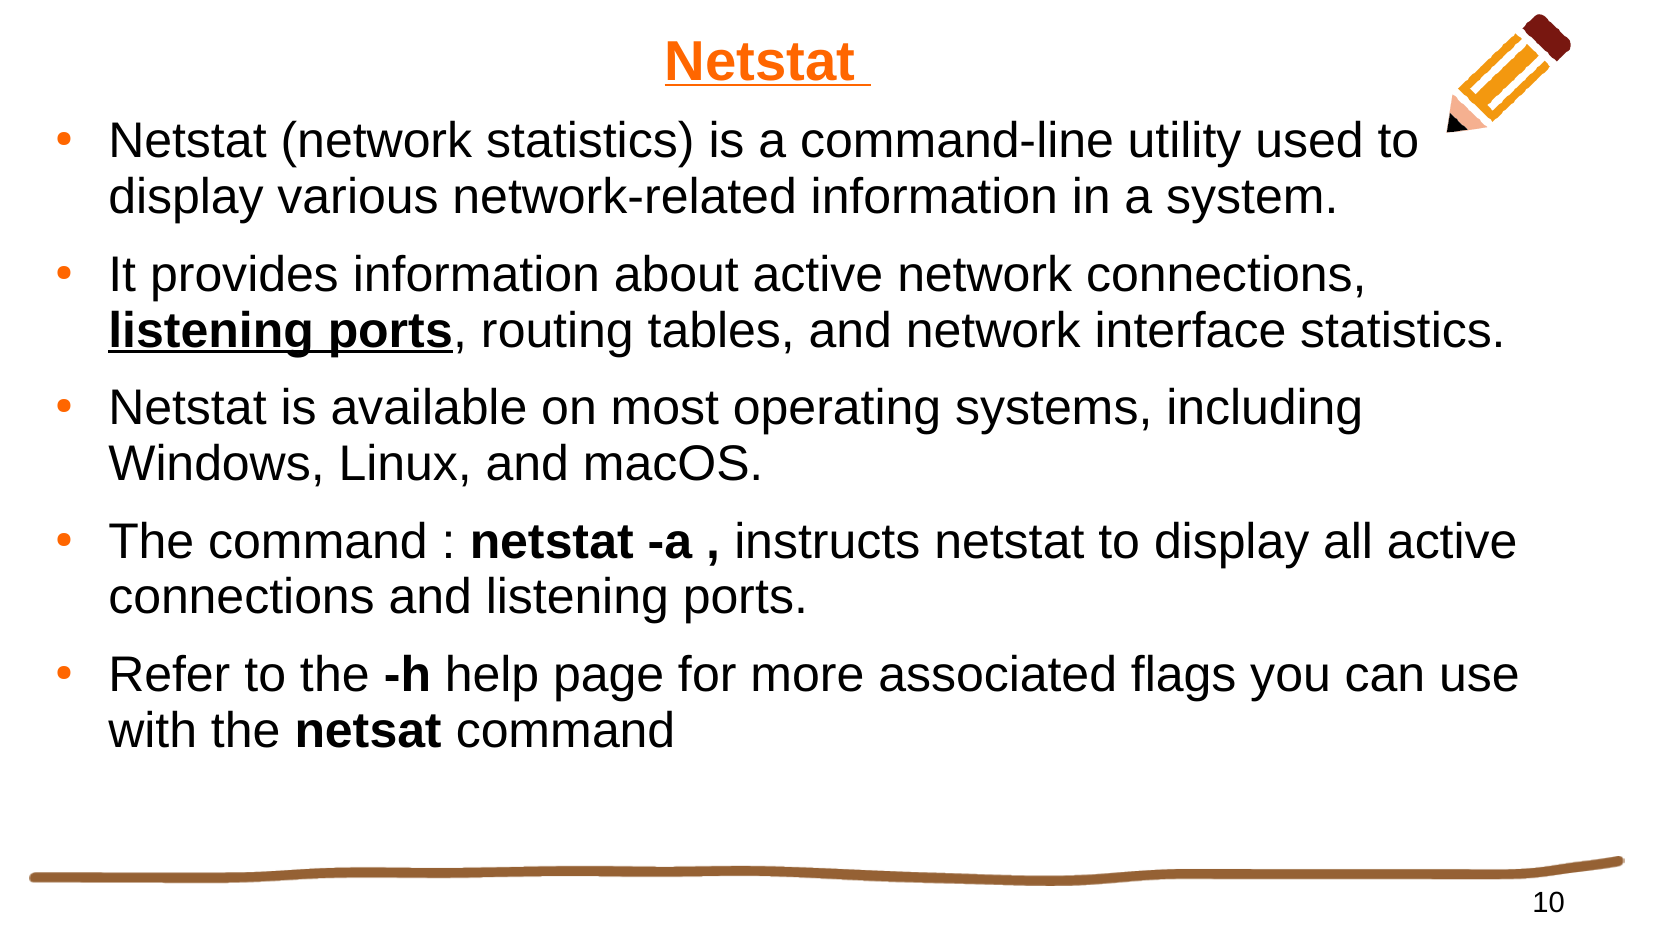

# Netstat
Netstat (network statistics) is a command-line utility used to display various network-related information in a system.
It provides information about active network connections, listening ports, routing tables, and network interface statistics.
Netstat is available on most operating systems, including Windows, Linux, and macOS.
The command : netstat -a , instructs netstat to display all active connections and listening ports.
Refer to the -h help page for more associated flags you can use with the netsat command
10